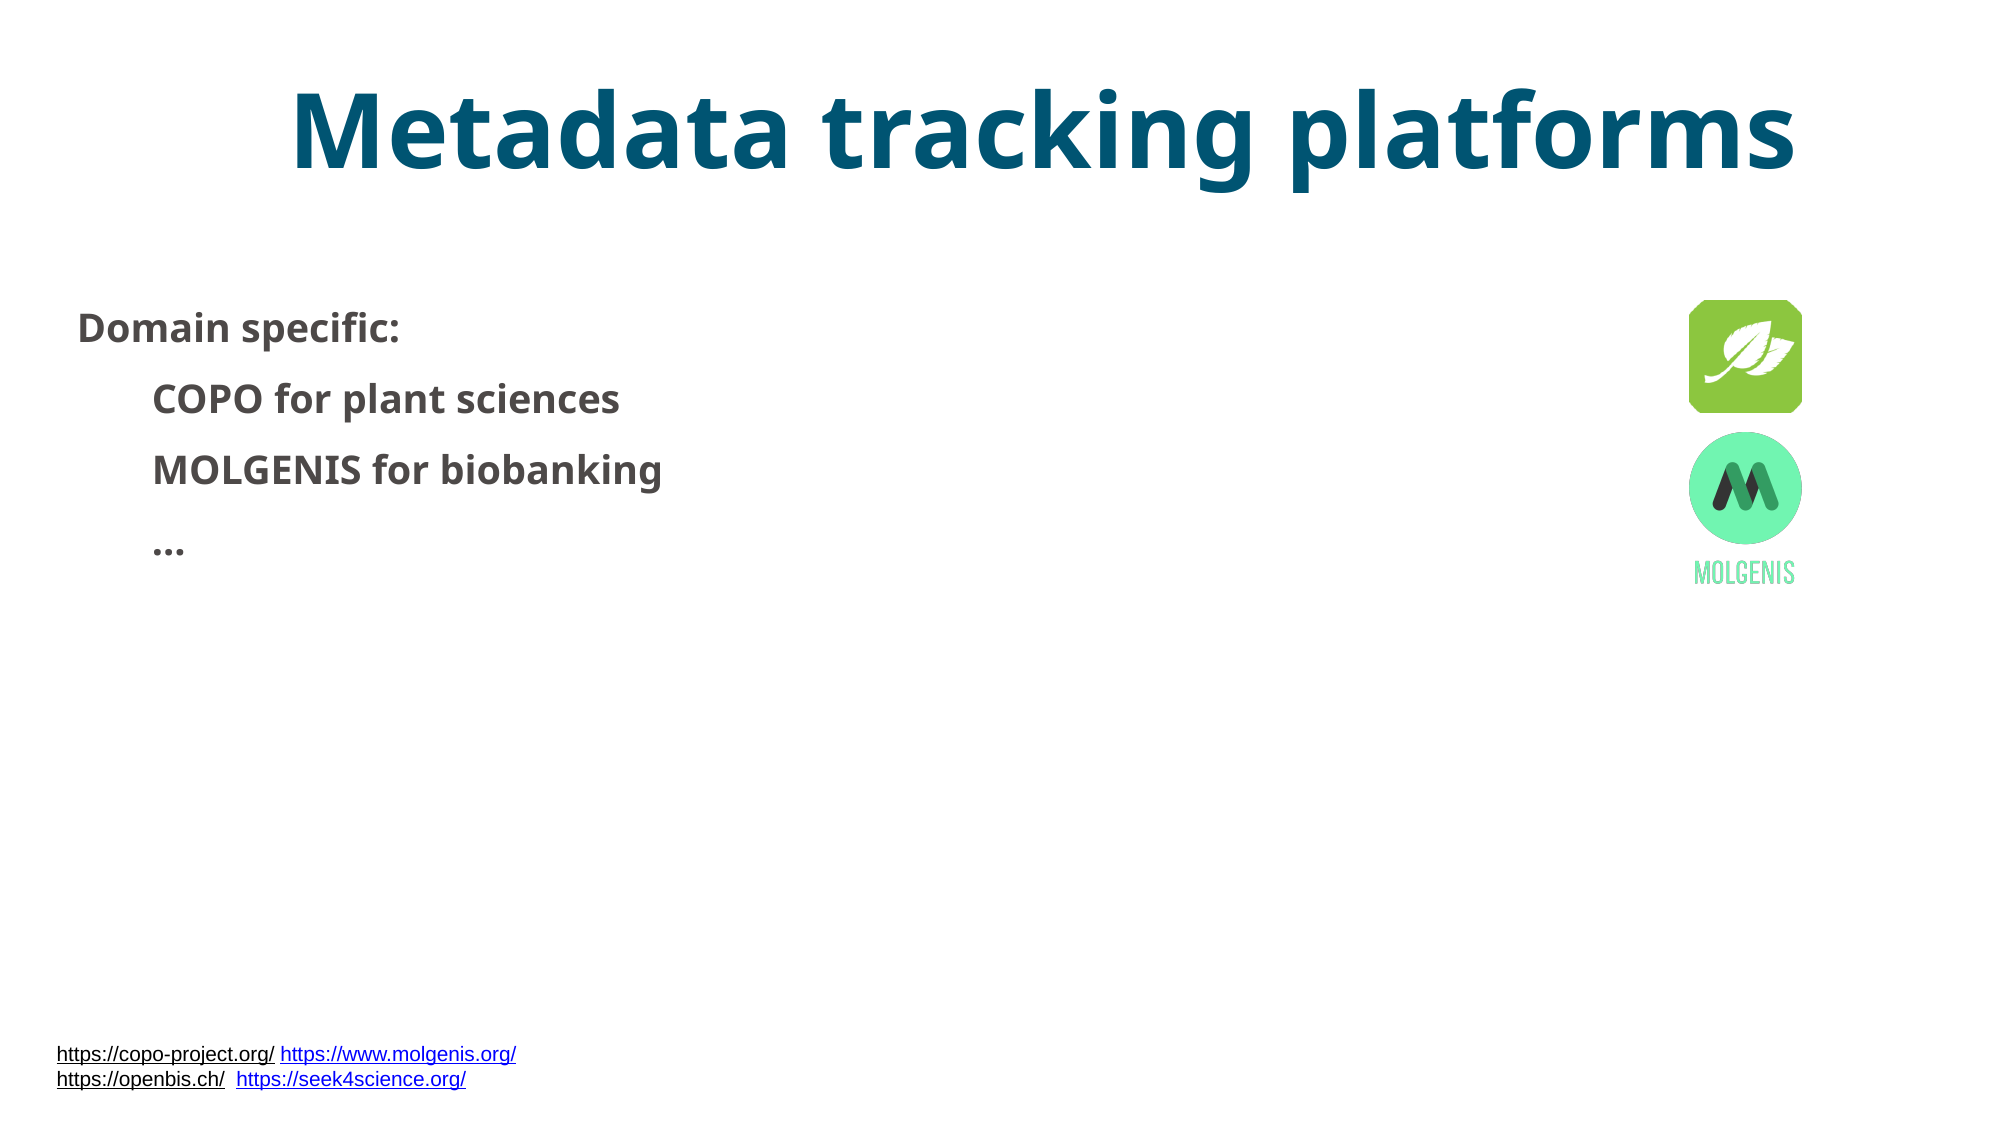

Metadata tracking platforms
Domain specific:
COPO for plant sciences
MOLGENIS for biobanking
...
https://copo-project.org/ https://www.molgenis.org/
https://openbis.ch/ https://seek4science.org/